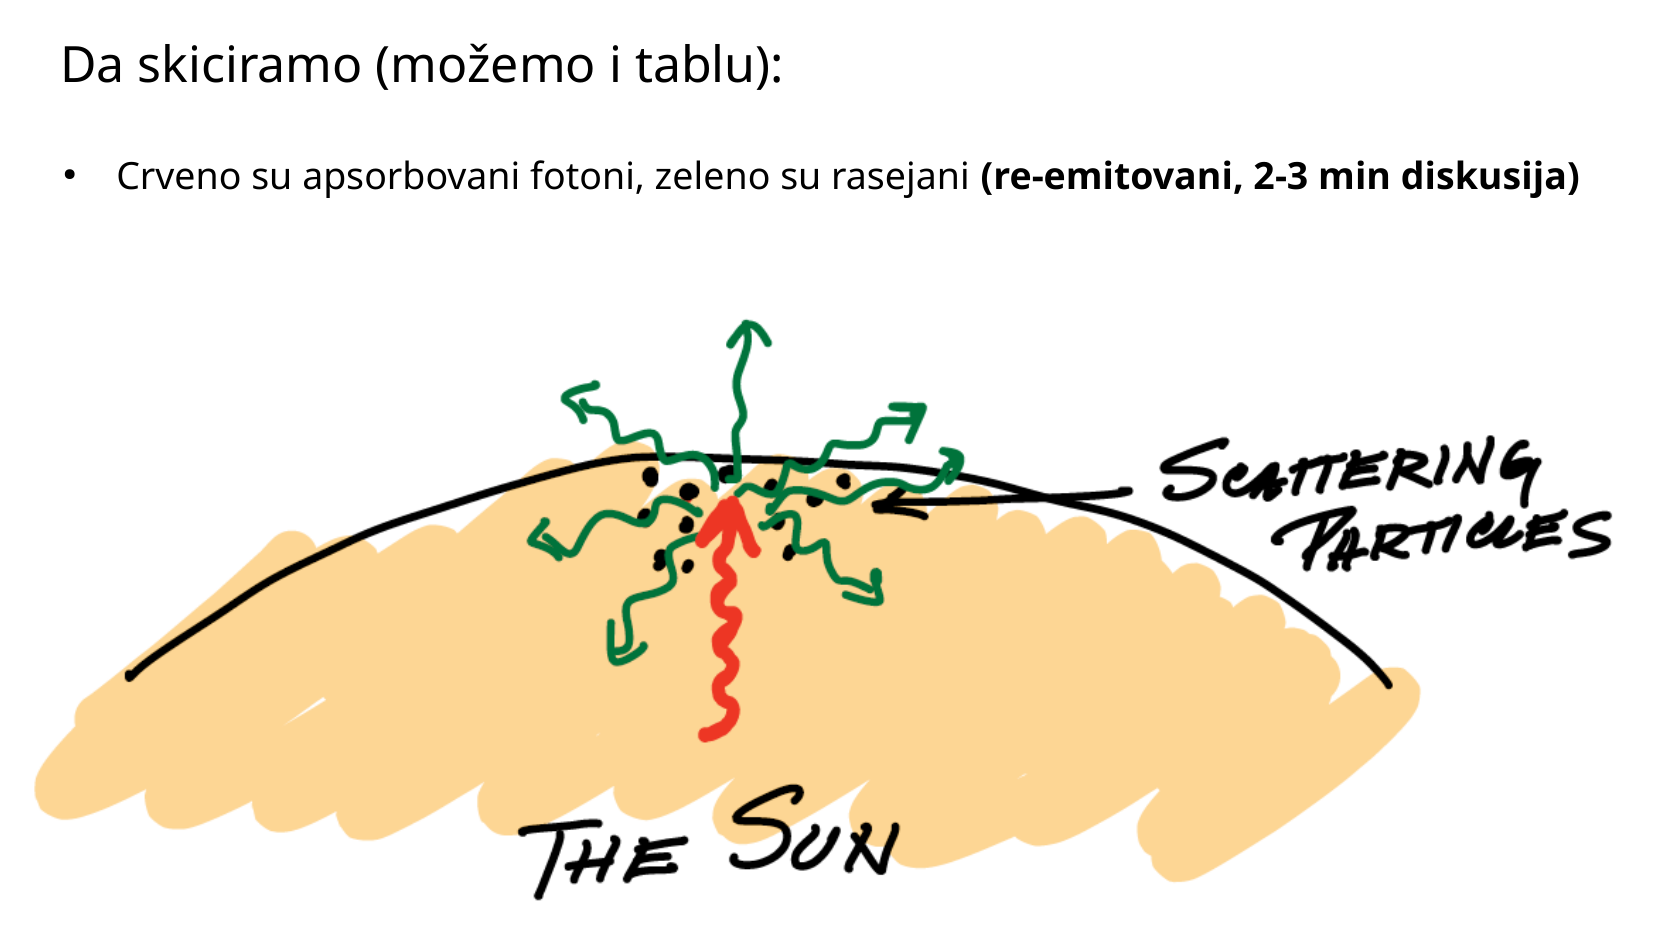

# Da skiciramo (možemo i tablu):
Crveno su apsorbovani fotoni, zeleno su rasejani (re-emitovani, 2-3 min diskusija)